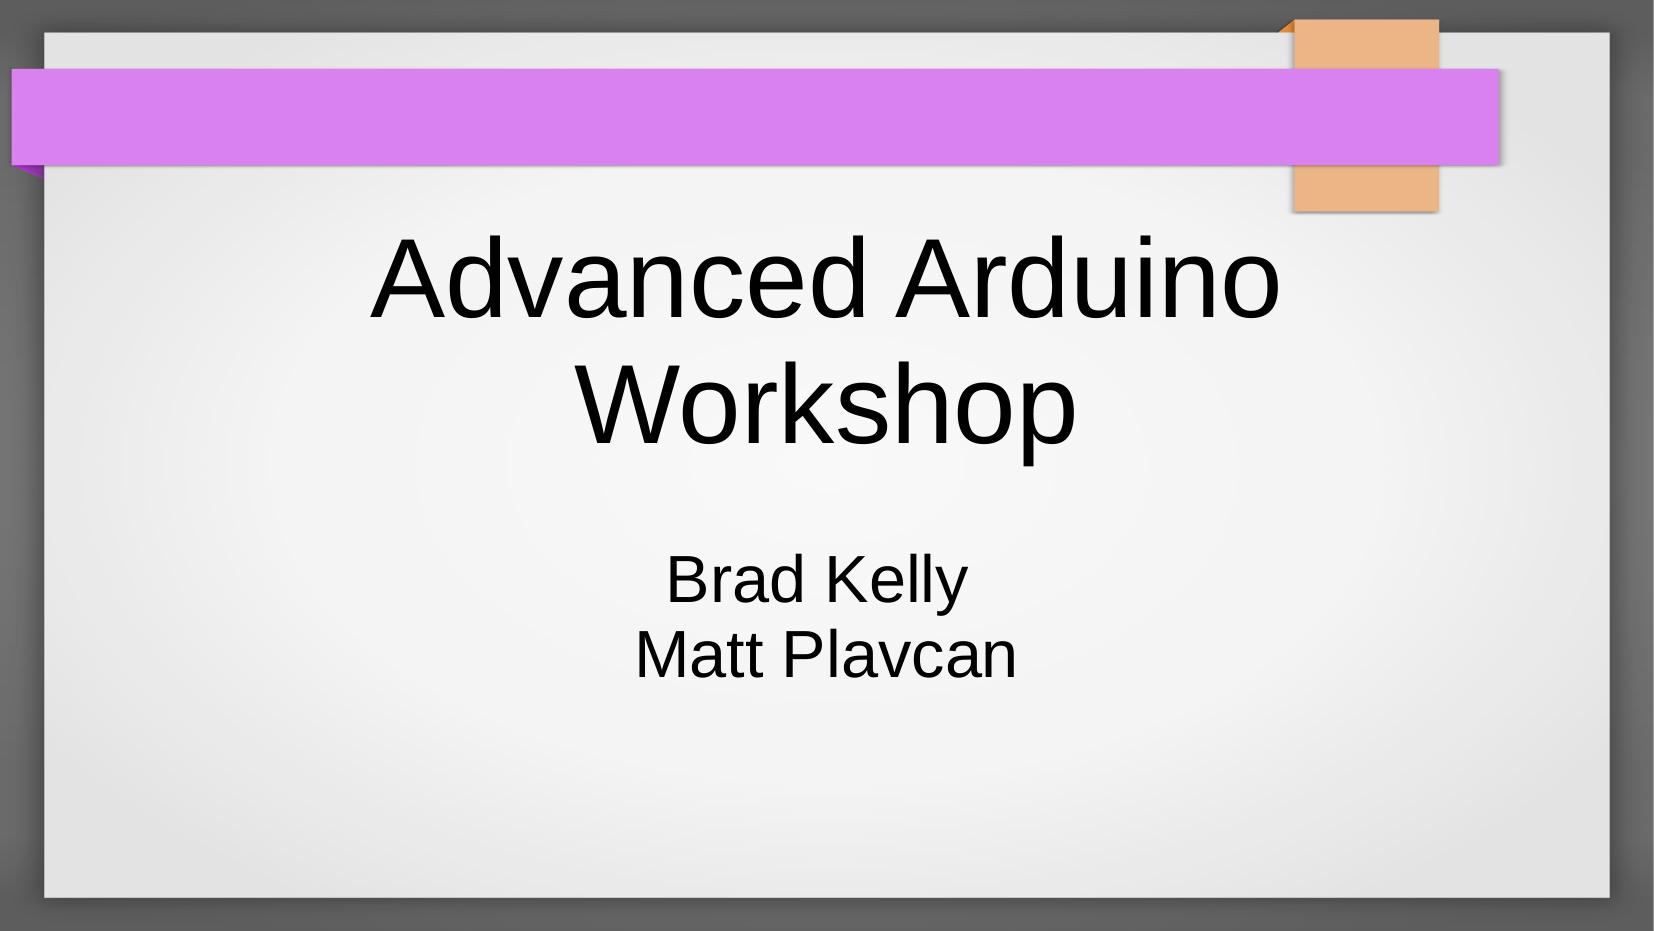

#
Advanced Arduino
Workshop
Brad Kelly
Matt Plavcan